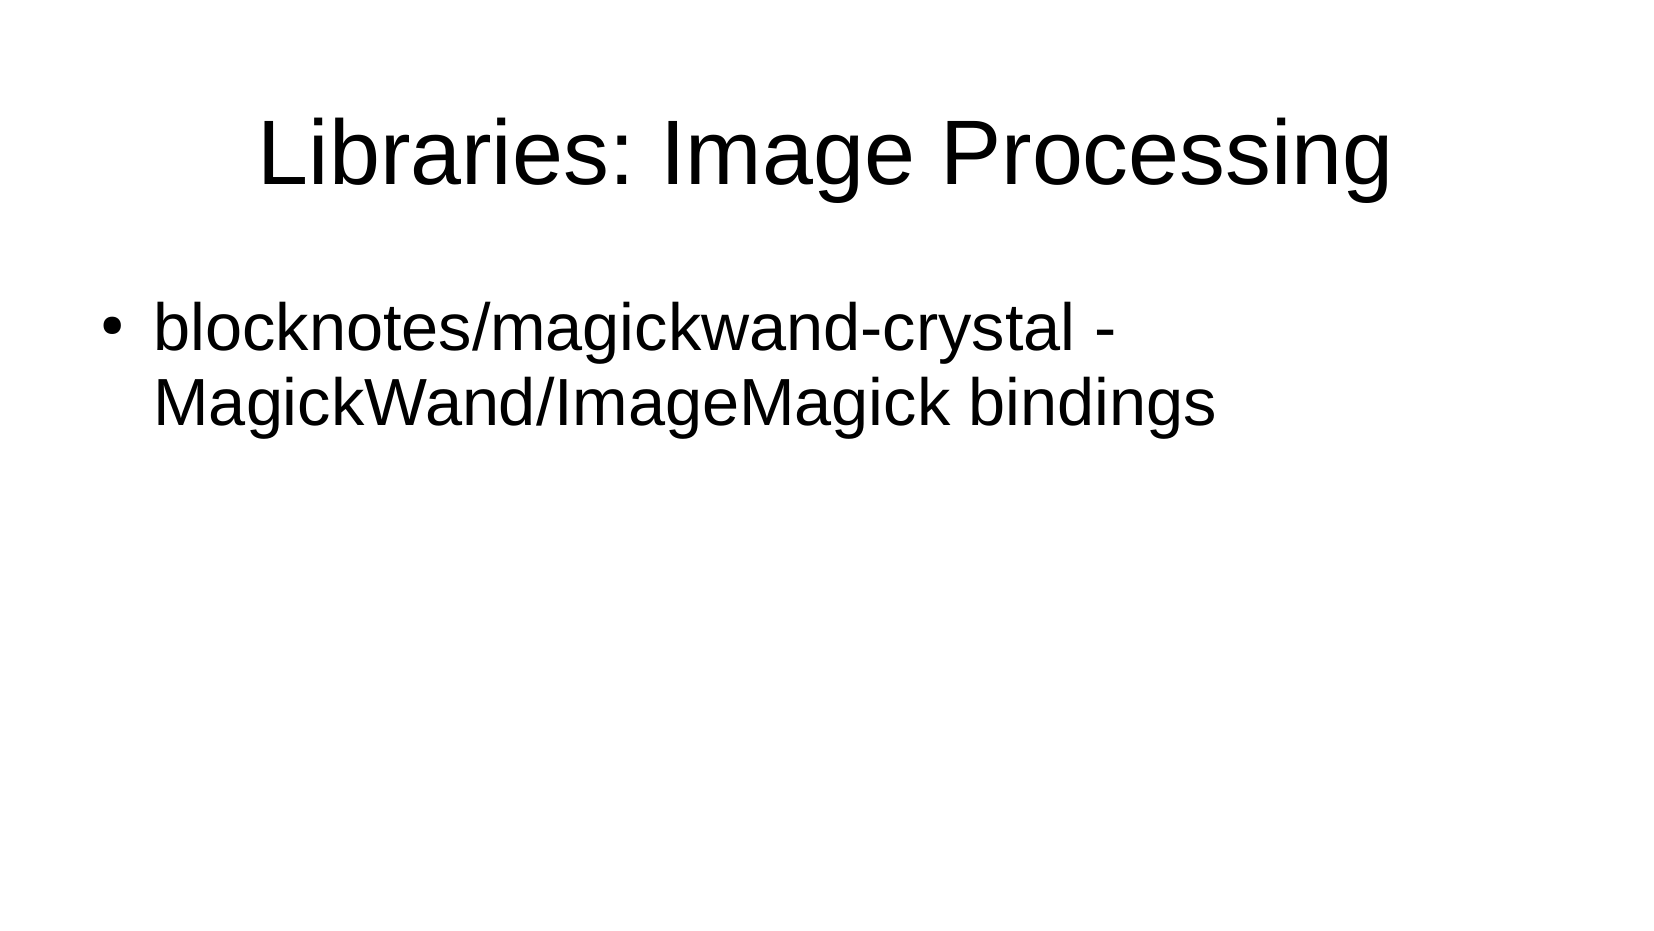

# Libraries: Image Processing
blocknotes/magickwand-crystal - MagickWand/ImageMagick bindings